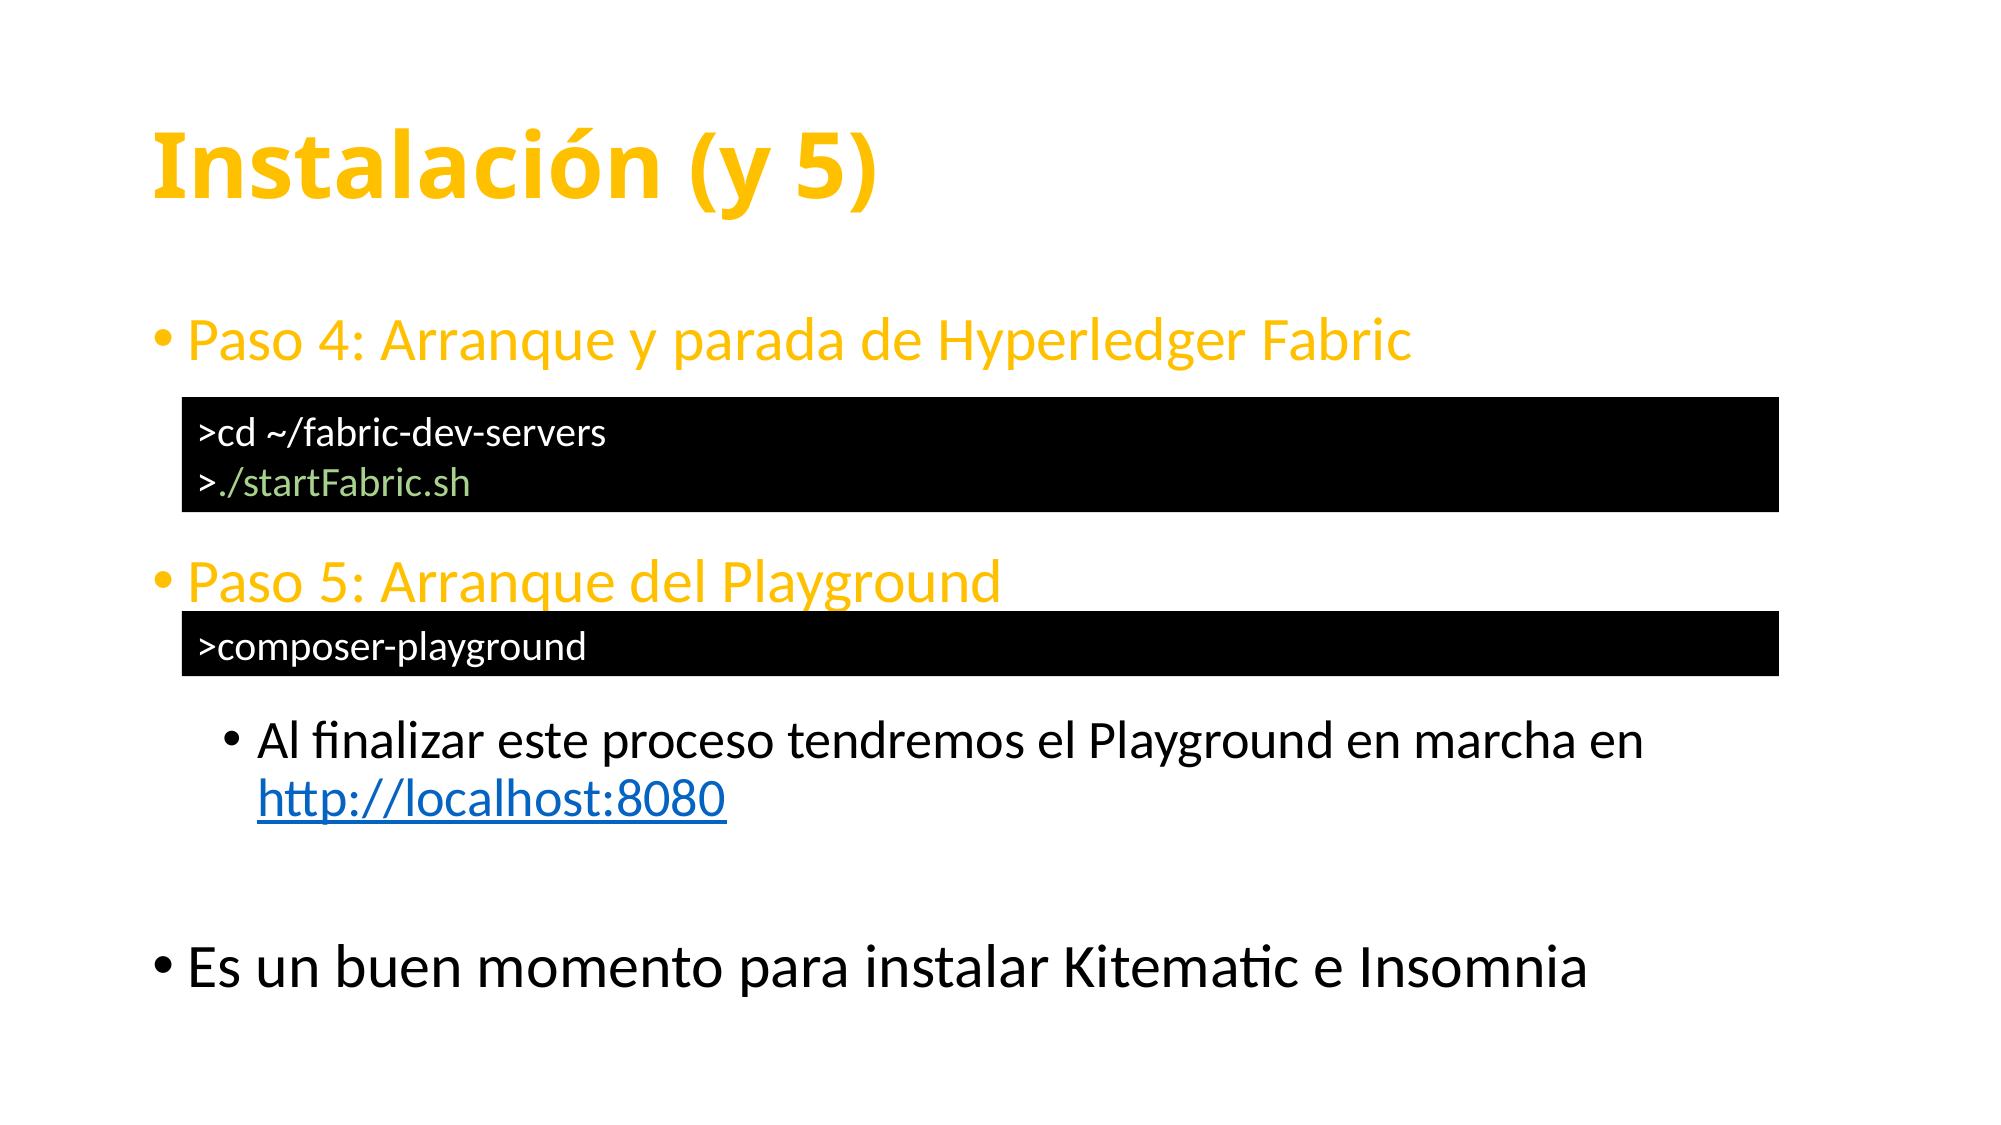

# Instalación (y 5)
Paso 4: Arranque y parada de Hyperledger Fabric
Paso 5: Arranque del Playground
Al finalizar este proceso tendremos el Playground en marcha en http://localhost:8080
Es un buen momento para instalar Kitematic e Insomnia
>cd ~/fabric-dev-servers
>./startFabric.sh
>composer-playground